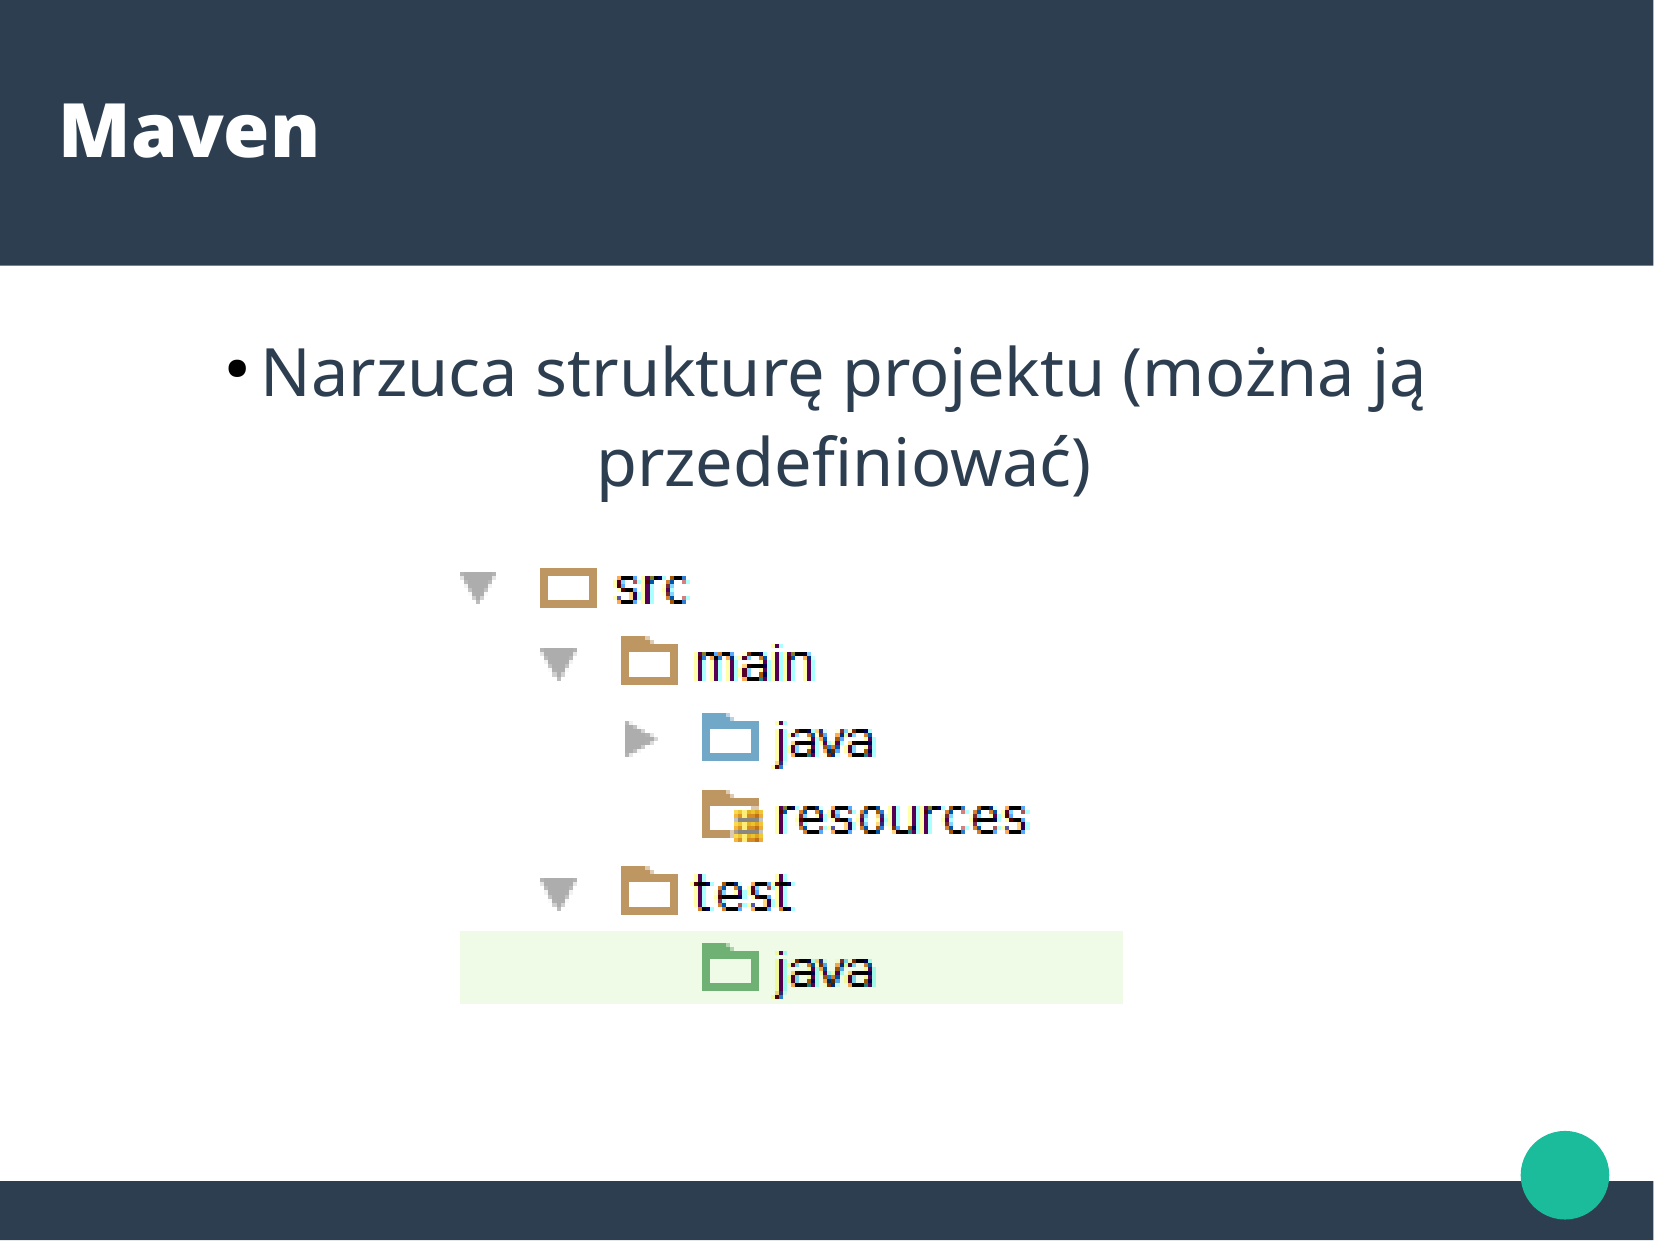

# Maven
Narzuca strukturę projektu (można ją przedefiniować)